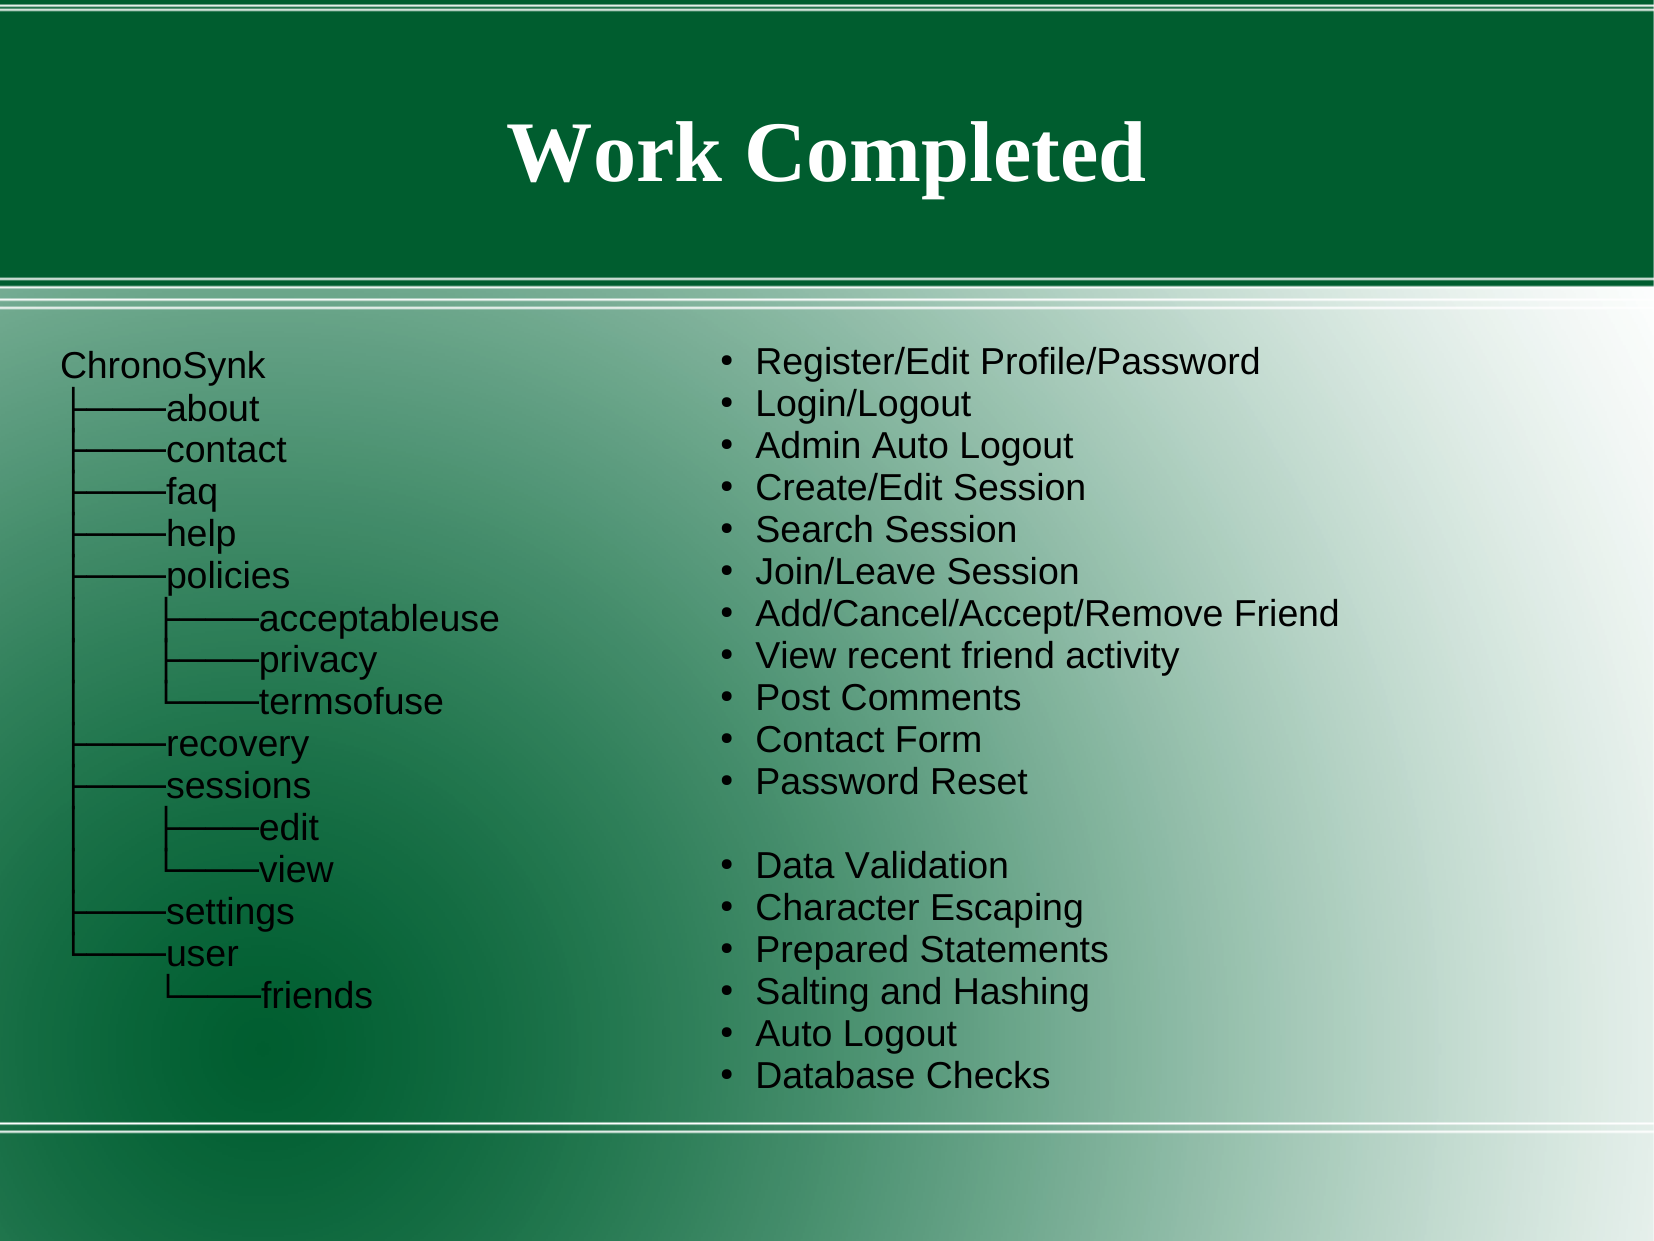

# Work Completed
Register/Edit Profile/Password
Login/Logout
Admin Auto Logout
Create/Edit Session
Search Session
Join/Leave Session
Add/Cancel/Accept/Remove Friend
View recent friend activity
Post Comments
Contact Form
Password Reset
Data Validation
Character Escaping
Prepared Statements
Salting and Hashing
Auto Logout
Database Checks
ChronoSynk
├───about
├───contact
├───faq
├───help
├───policies
│ ├───acceptableuse
│ ├───privacy
│ └───termsofuse
├───recovery
├───sessions
│ ├───edit
│ └───view
├───settings
└───user
 └───friends